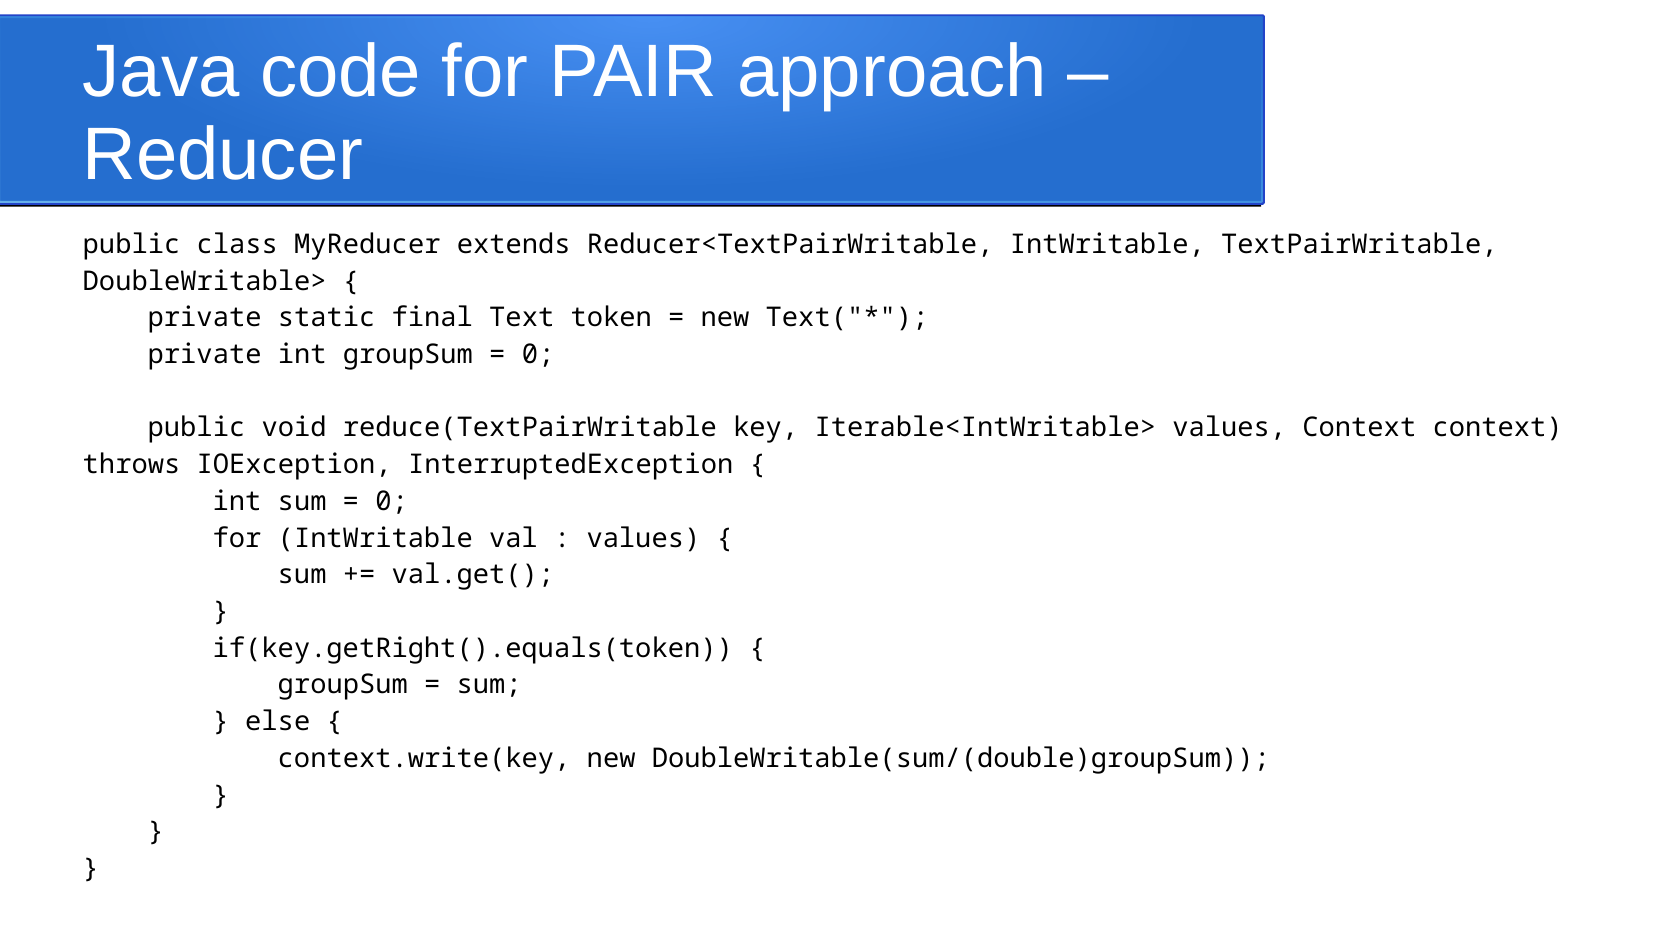

# Java code for PAIR approach – Reducer
public class MyReducer extends Reducer<TextPairWritable, IntWritable, TextPairWritable, DoubleWritable> {
 private static final Text token = new Text("*");
 private int groupSum = 0;
 public void reduce(TextPairWritable key, Iterable<IntWritable> values, Context context) throws IOException, InterruptedException {
 int sum = 0;
 for (IntWritable val : values) {
 sum += val.get();
 }
 if(key.getRight().equals(token)) {
 groupSum = sum;
 } else {
 context.write(key, new DoubleWritable(sum/(double)groupSum));
 }
 }
}